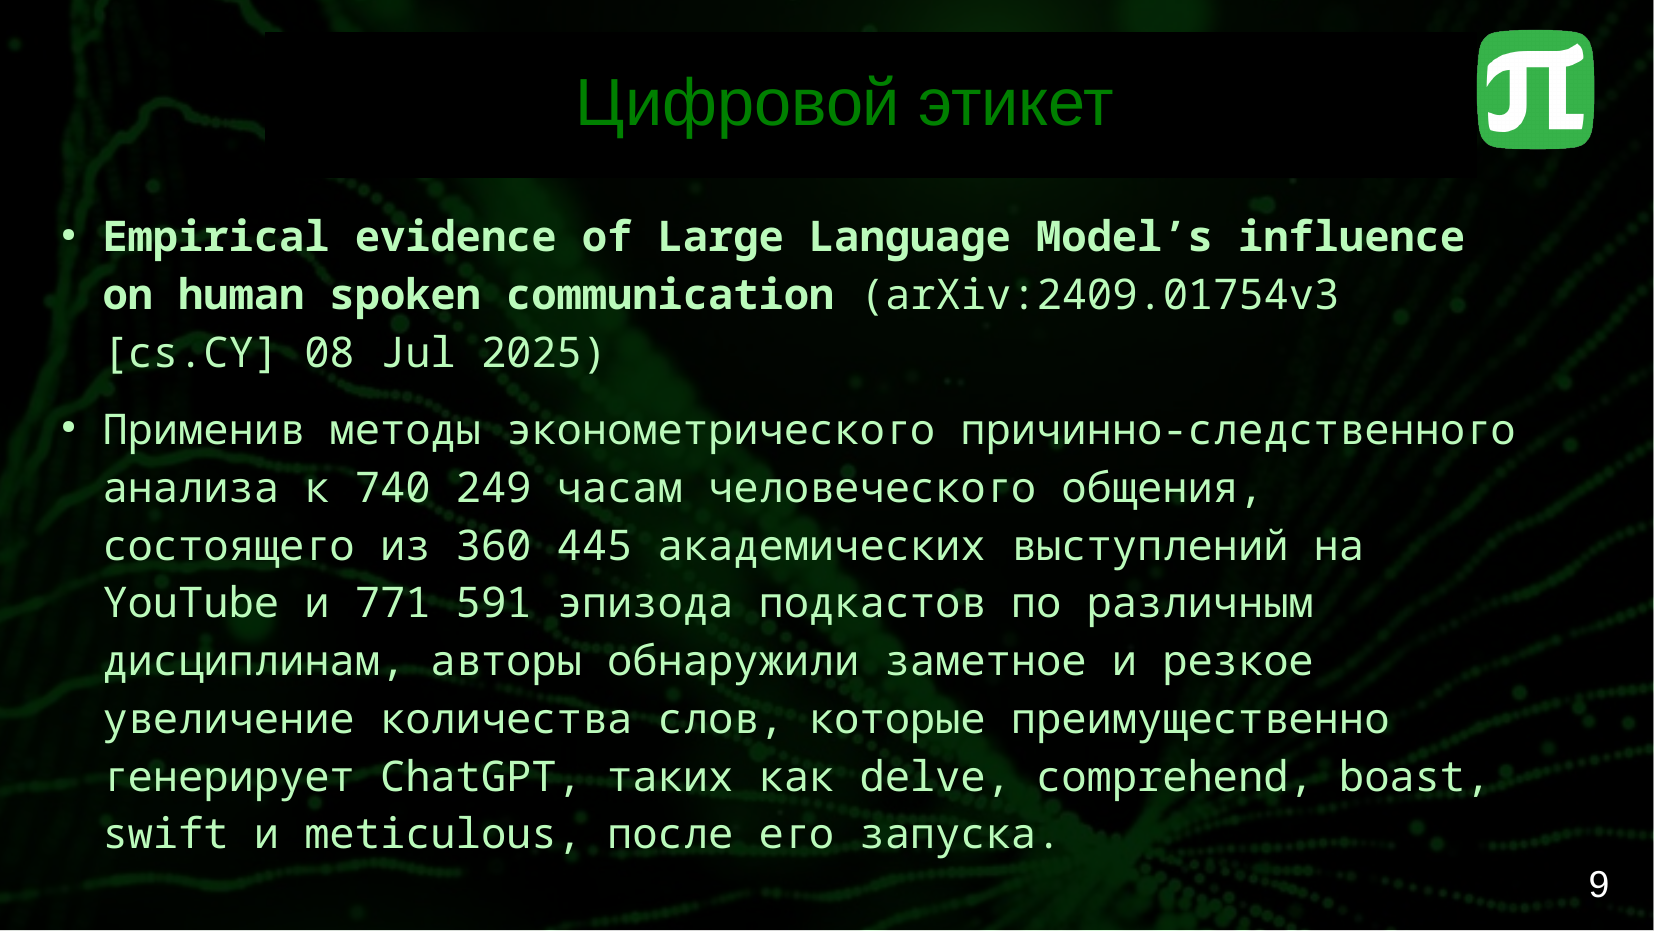

Цифровой этикет
# Empirical evidence of Large Language Model’s influence on human spoken communication (arXiv:2409.01754v3 [cs.CY] 08 Jul 2025)
Применив методы эконометрического причинно-следственного анализа к 740 249 часам человеческого общения, состоящего из 360 445 академических выступлений на YouTube и 771 591 эпизода подкастов по различным дисциплинам, авторы обнаружили заметное и резкое увеличение количества слов, которые преимущественно генерирует ChatGPT, таких как delve, comprehend, boast, swift и meticulous, после его запуска.
9